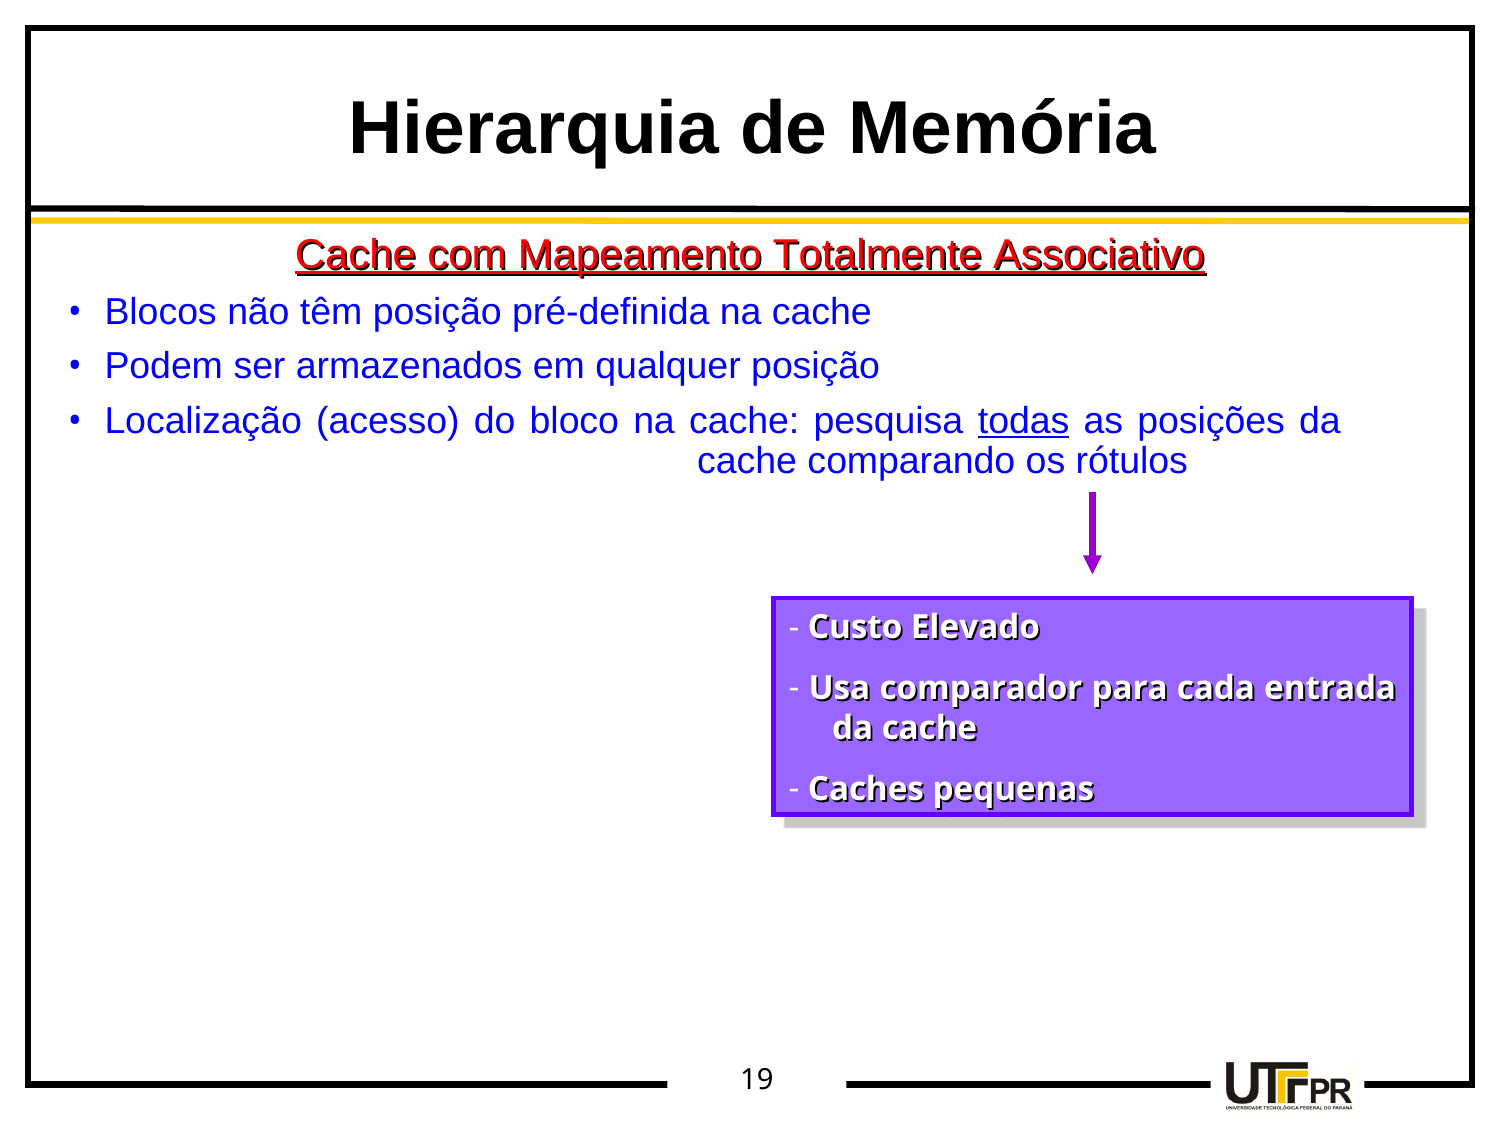

# Hierarquia de Memória
Cache com Mapeamento Totalmente Associativo
Blocos não têm posição pré-definida na cache
Podem ser armazenados em qualquer posição
Localização (acesso) do bloco na cache: pesquisa todas as posições da 					 cache comparando os rótulos
 Custo Elevado
 Usa comparador para cada entrada da cache
 Caches pequenas